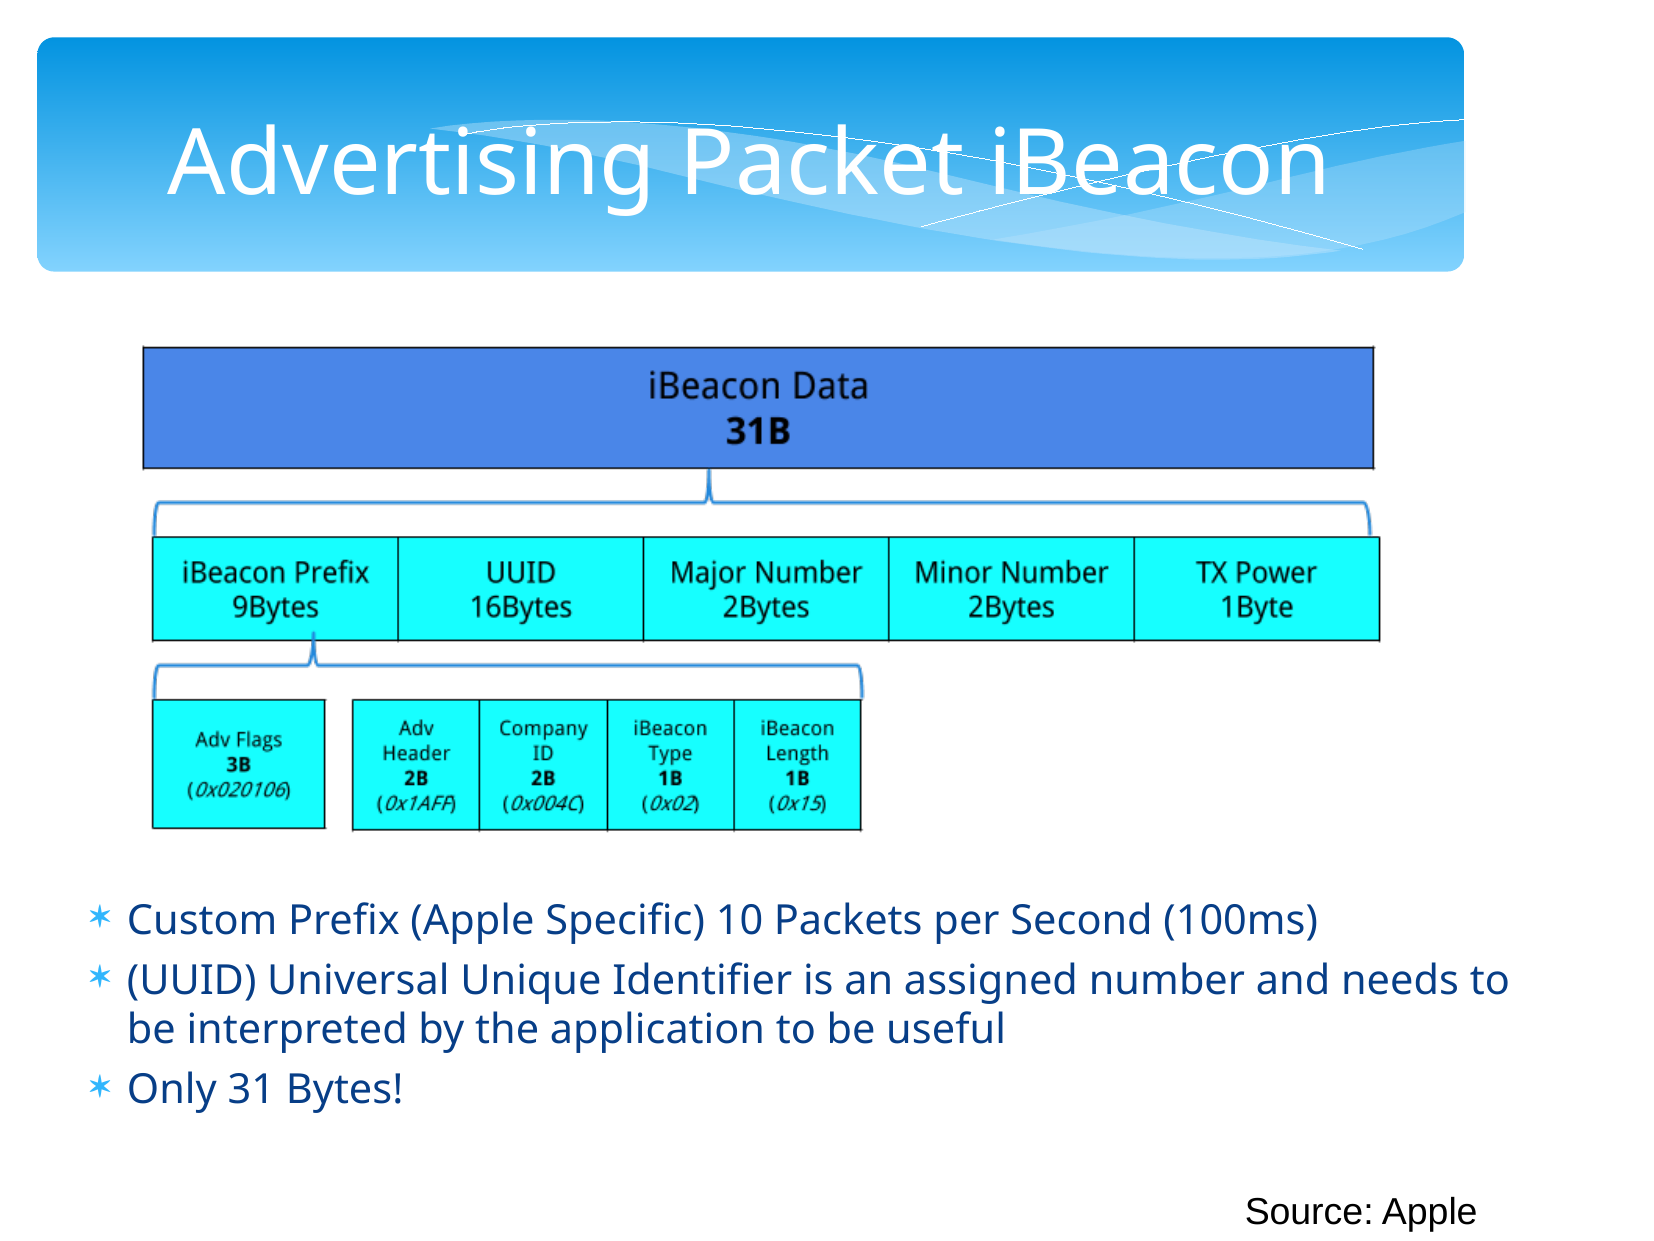

# Advertising Packet iBeacon
Custom Prefix (Apple Specific) 10 Packets per Second (100ms)
(UUID) Universal Unique Identifier is an assigned number and needs to be interpreted by the application to be useful
Only 31 Bytes!
Source: Apple